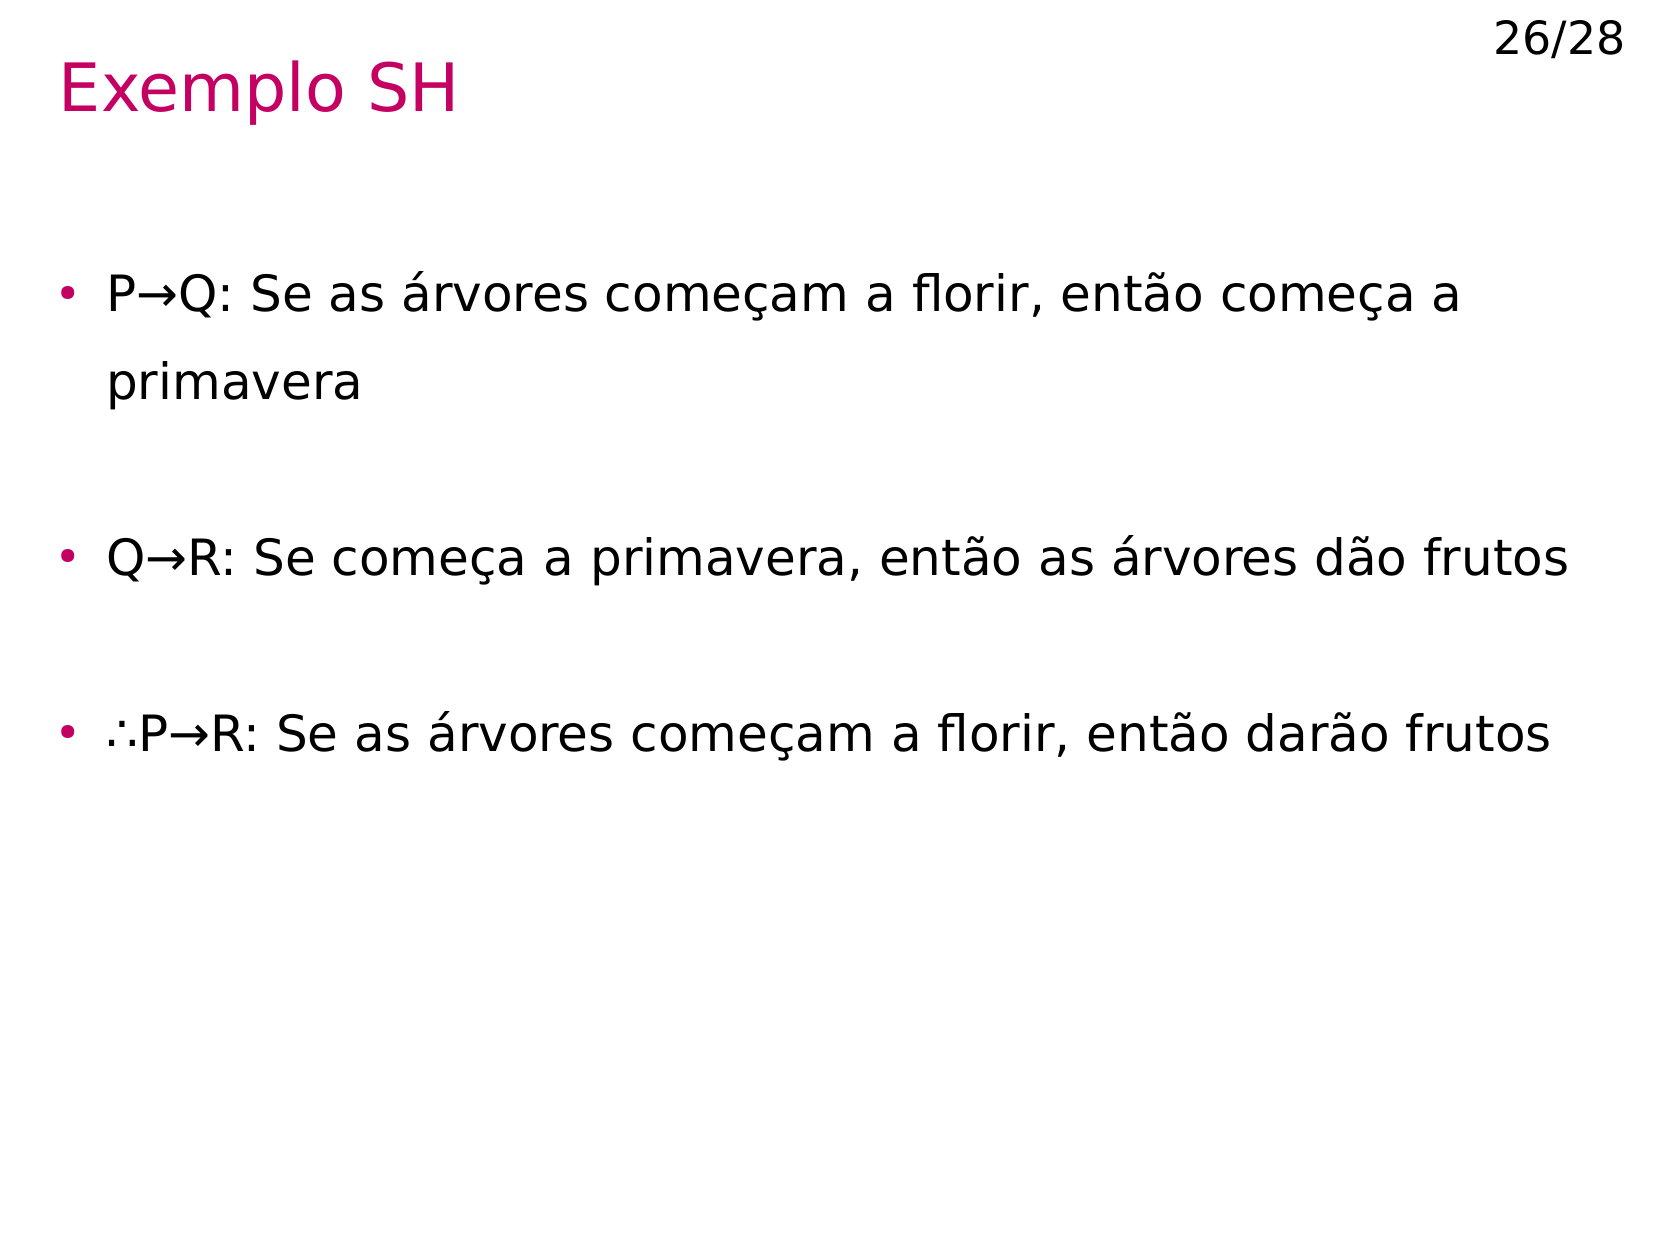

26
# Exemplo SH
P→Q: Se as árvores começam a florir, então começa a primavera
Q→R: Se começa a primavera, então as árvores dão frutos
∴P→R: Se as árvores começam a florir, então darão frutos